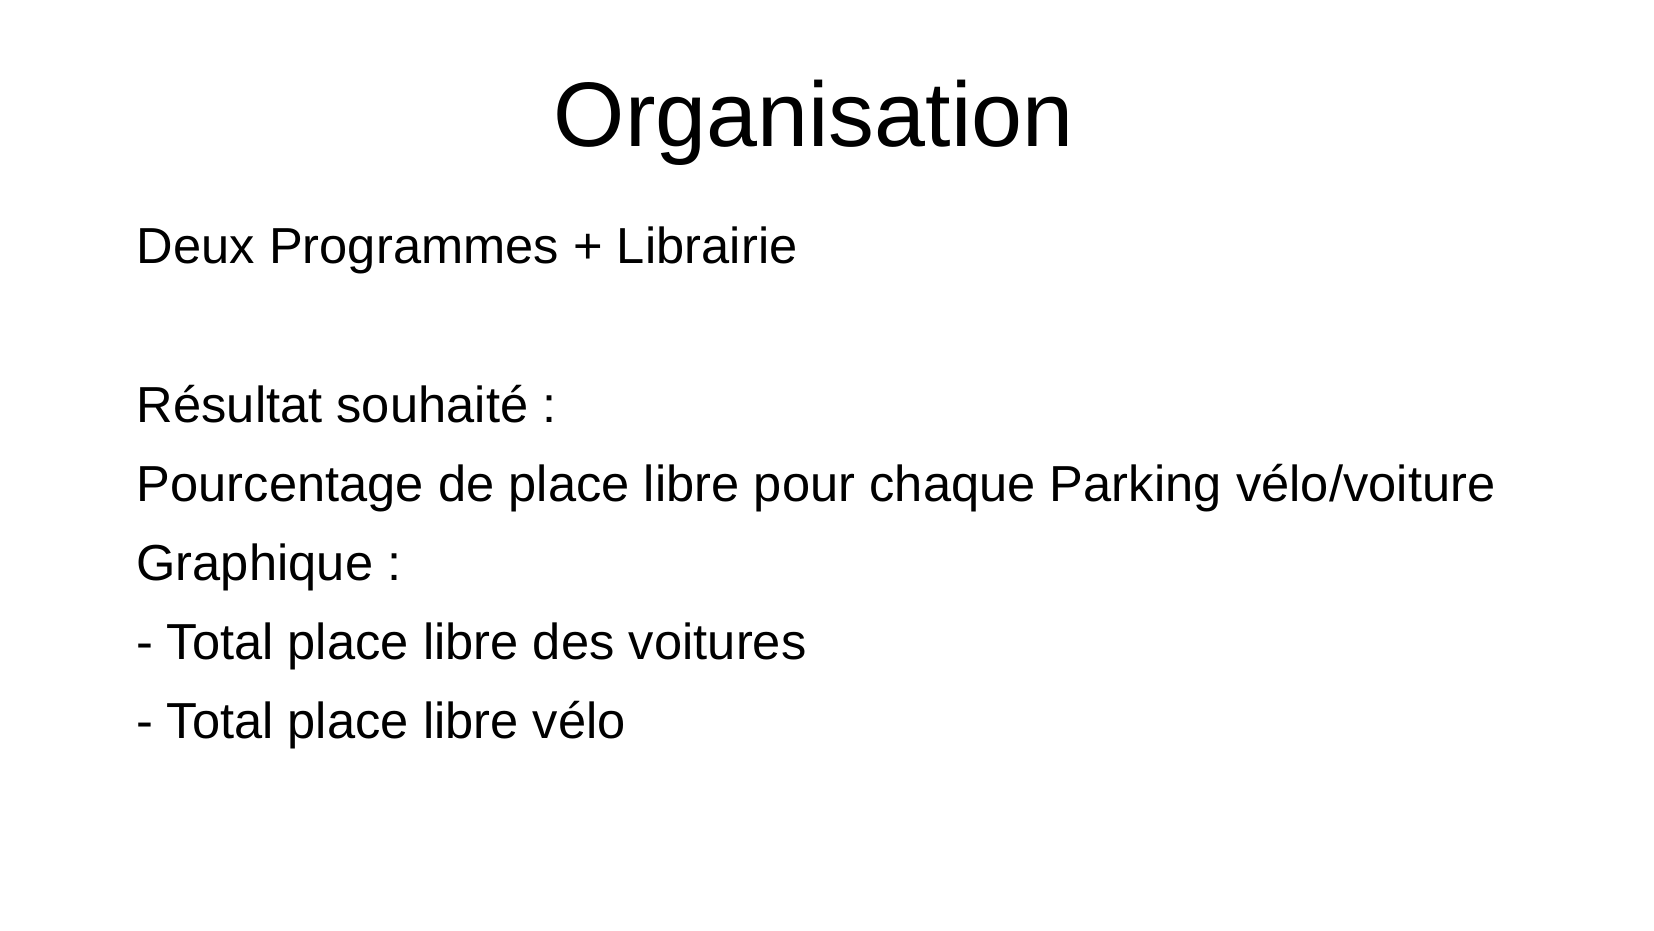

# Organisation
Deux Programmes + Librairie
Résultat souhaité :
Pourcentage de place libre pour chaque Parking vélo/voiture
Graphique :
- Total place libre des voitures
- Total place libre vélo